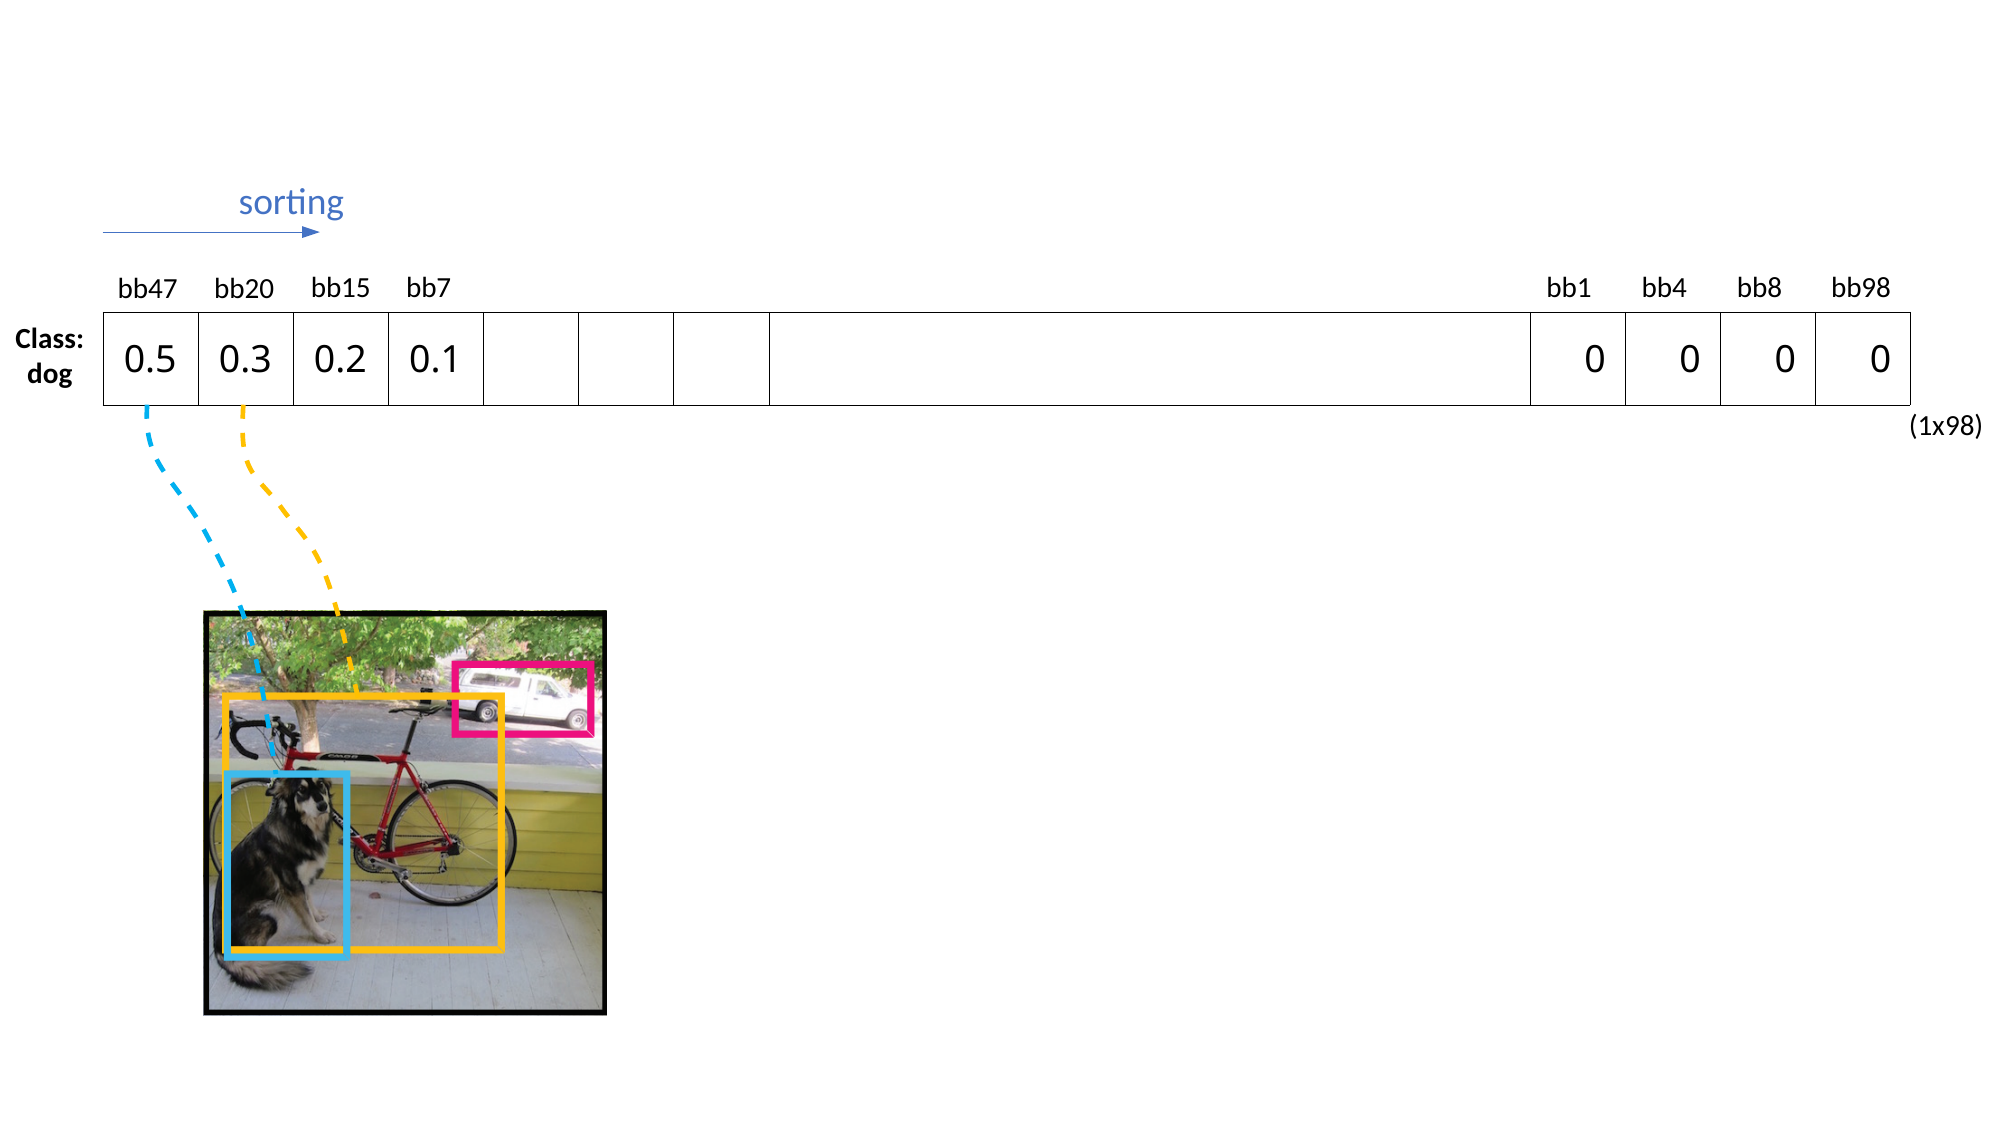

sorting
bb98
bb7
bb1
bb4
bb8
bb15
bb47
bb20
| 0.5 | 0.3 | 0.2 | 0.1 | | | | | 0 | 0 | 0 | 0 |
| --- | --- | --- | --- | --- | --- | --- | --- | --- | --- | --- | --- |
Class:
dog
(1x98)